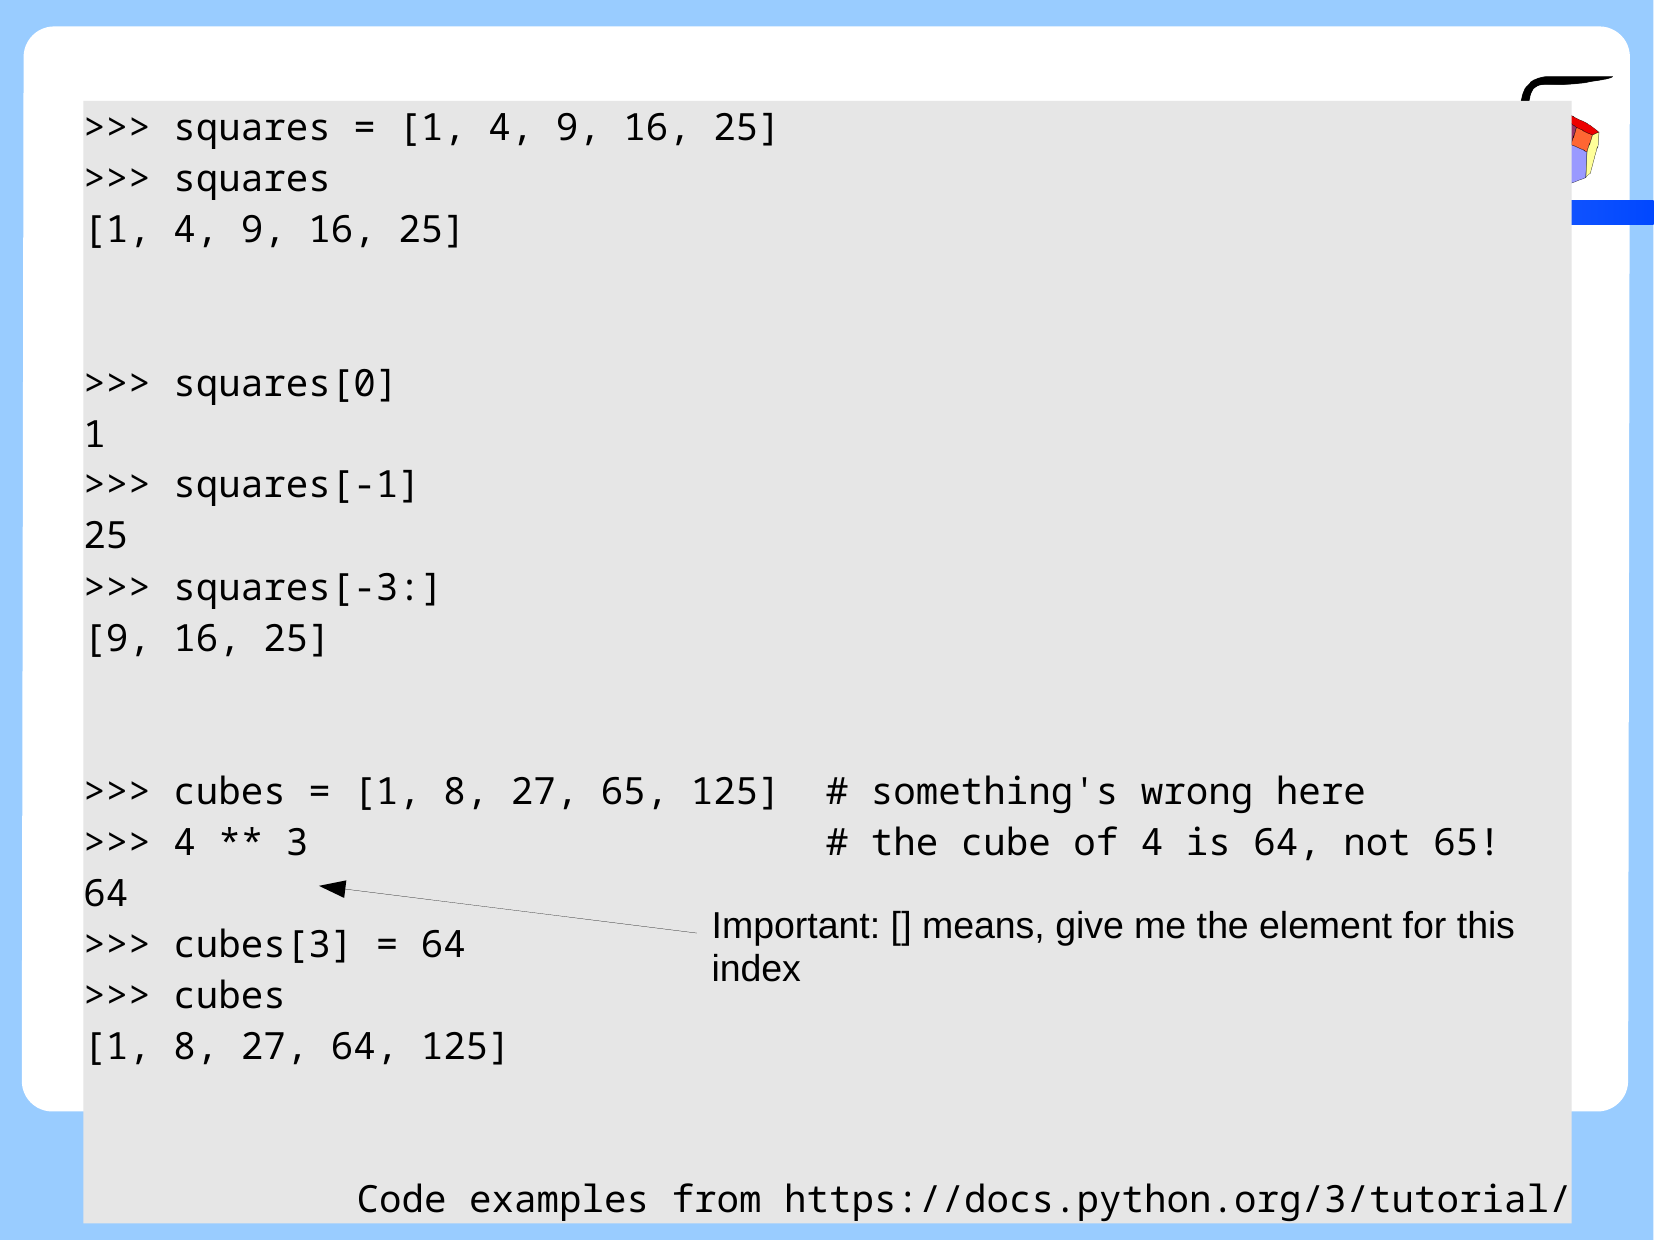

# List indexing
>>> squares = [1, 4, 9, 16, 25]
>>> squares
[1, 4, 9, 16, 25]
>>> squares[0]
1
>>> squares[-1]
25
>>> squares[-3:]
[9, 16, 25]
>>> cubes = [1, 8, 27, 65, 125] # something's wrong here
>>> 4 ** 3 # the cube of 4 is 64, not 65!
64
>>> cubes[3] = 64
>>> cubes
[1, 8, 27, 64, 125]
Code examples from https://docs.python.org/3/tutorial/
Important: [] means, give me the element for this
index